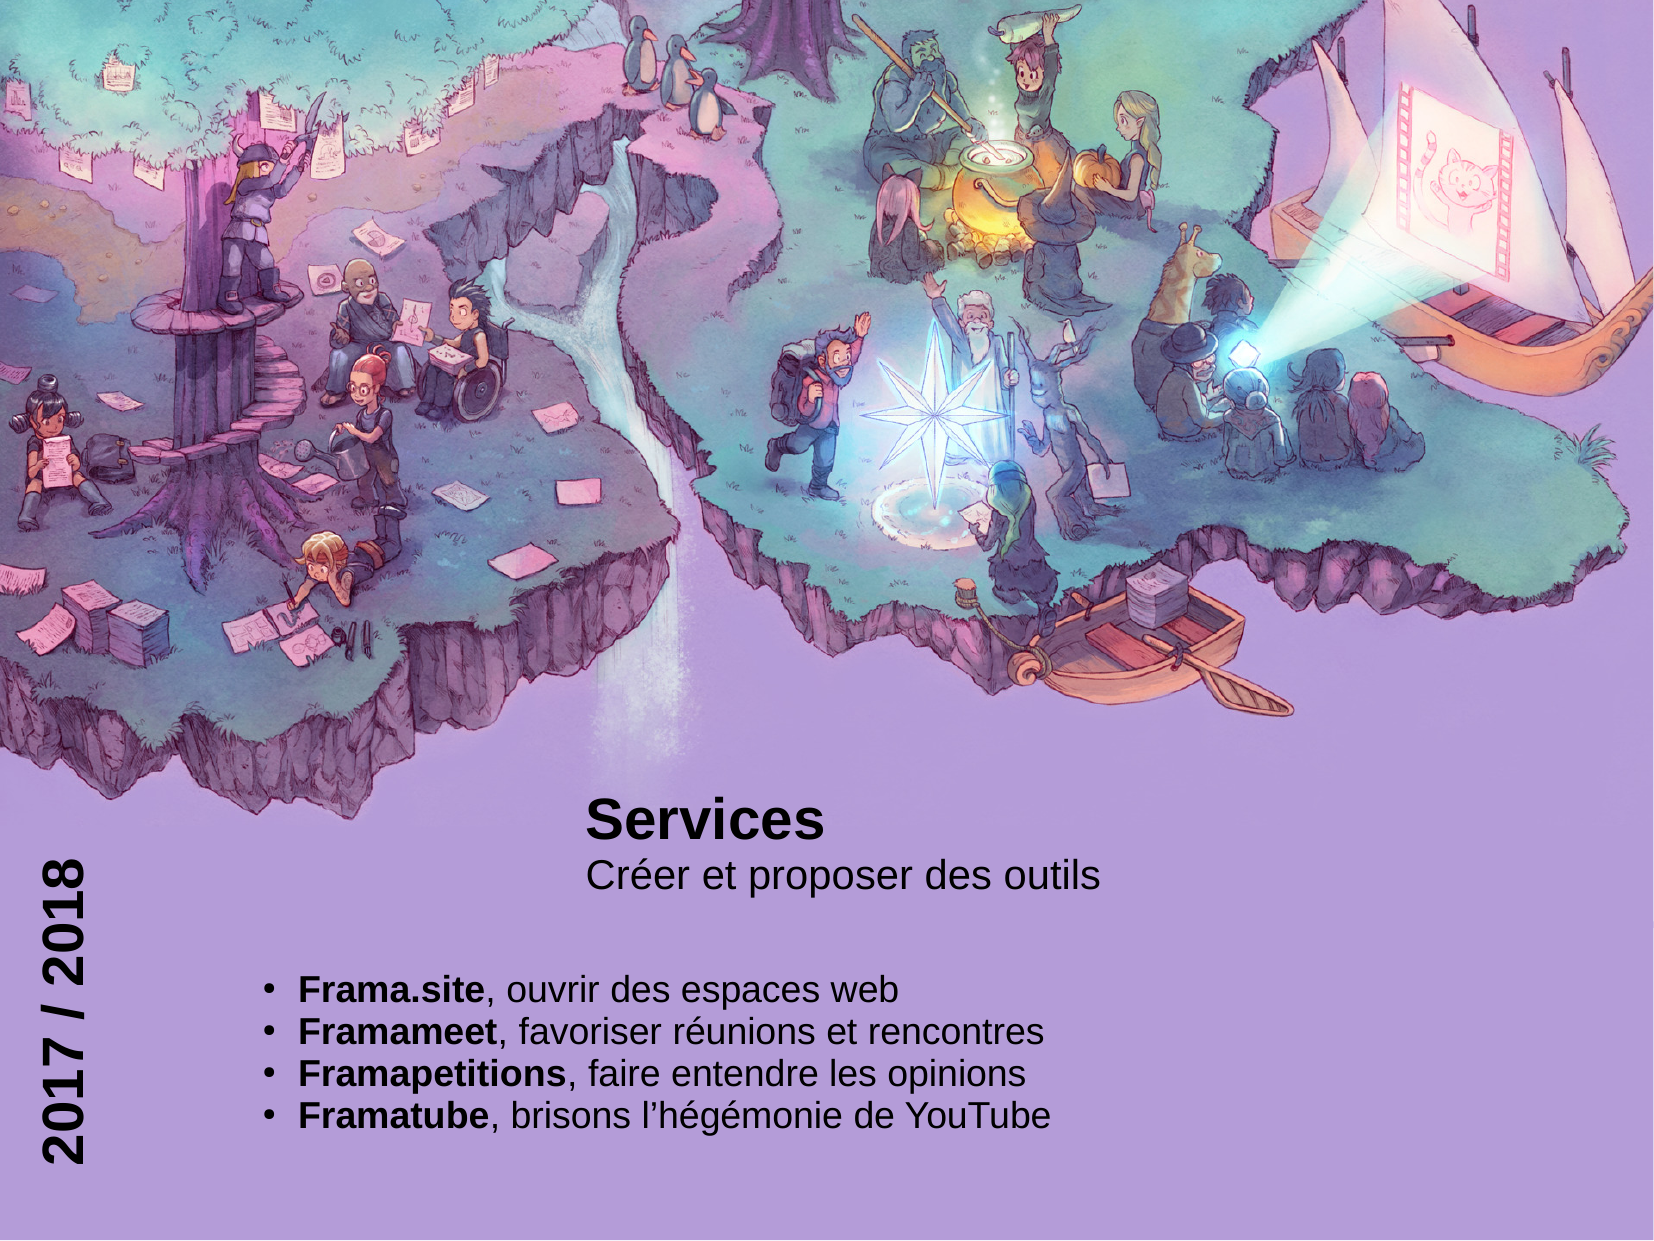

#
Services
Créer et proposer des outils
2017 / 2018
Frama.site, ouvrir des espaces web
Framameet, favoriser réunions et rencontres
Framapetitions, faire entendre les opinions
Framatube, brisons l’hégémonie de YouTube